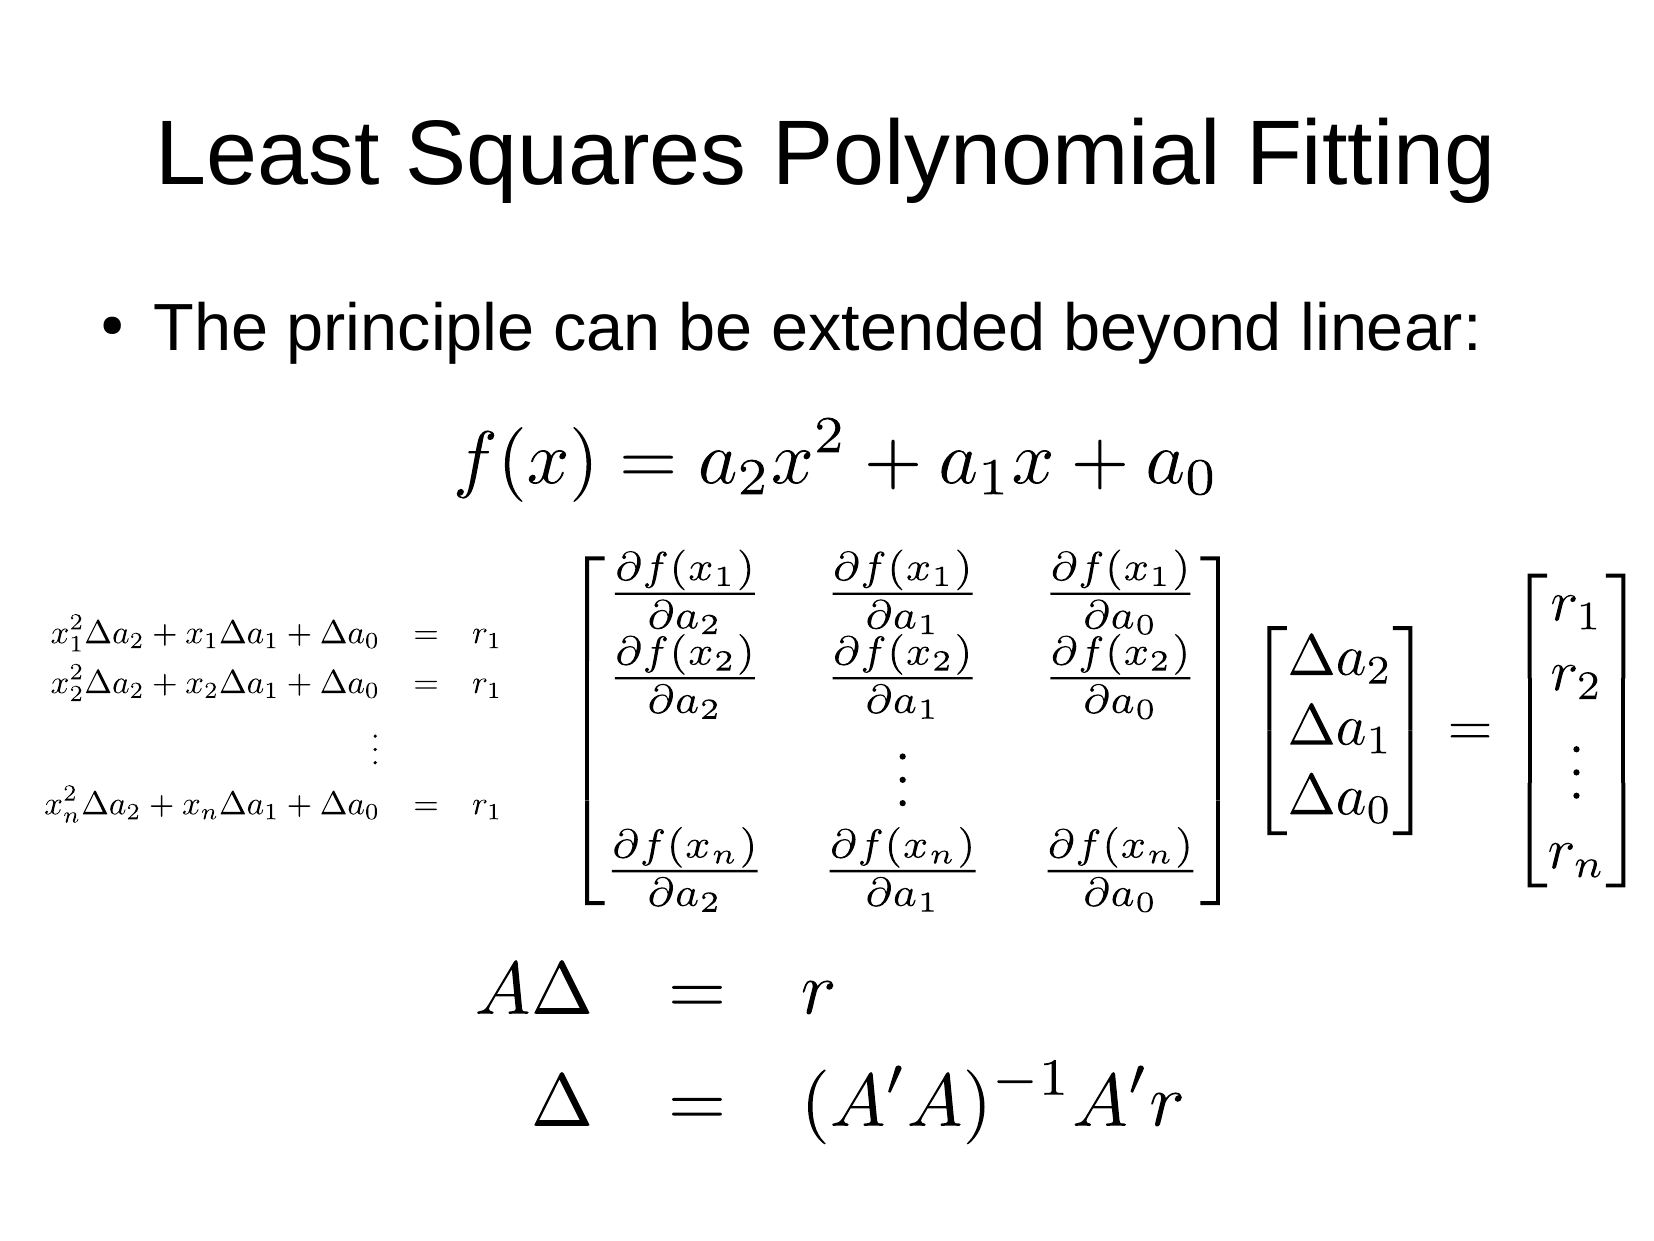

# Least Squares Polynomial Fitting
The principle can be extended beyond linear: